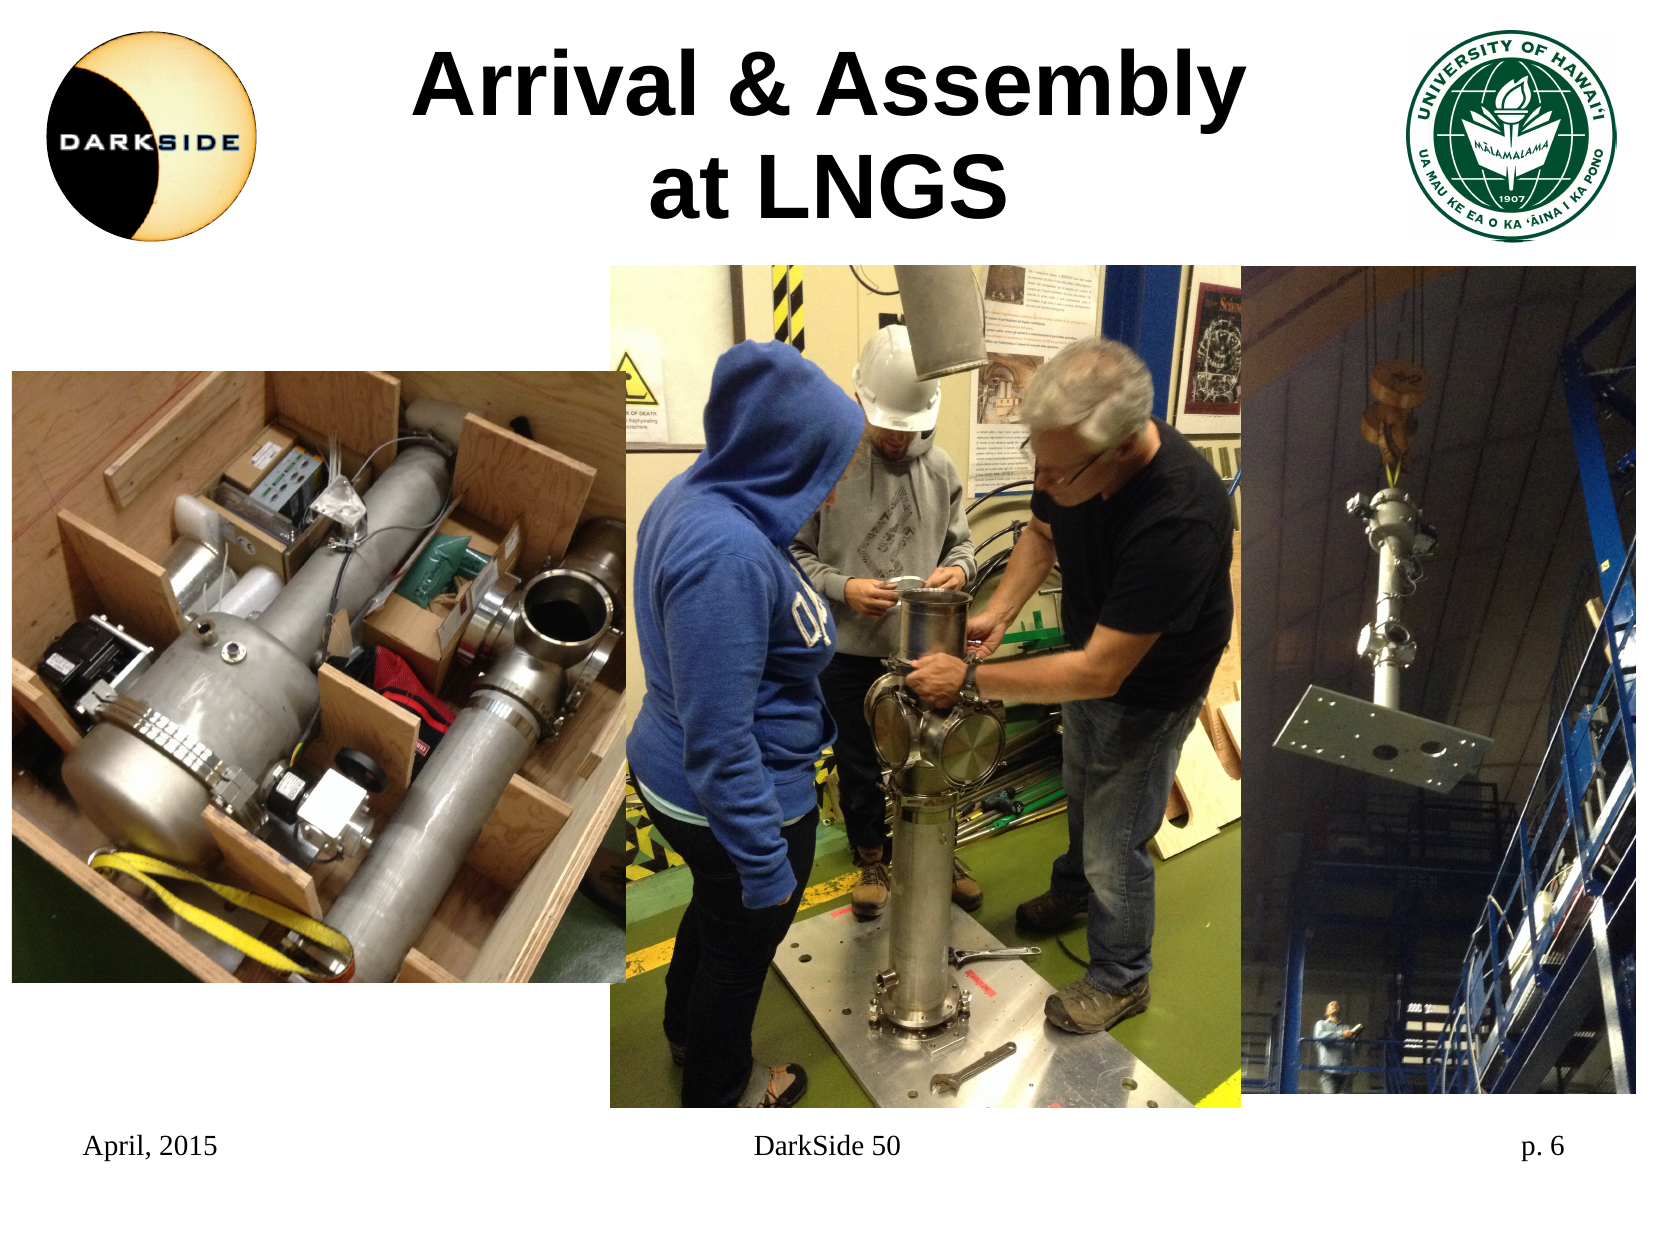

# Arrival & Assembly at LNGS
6